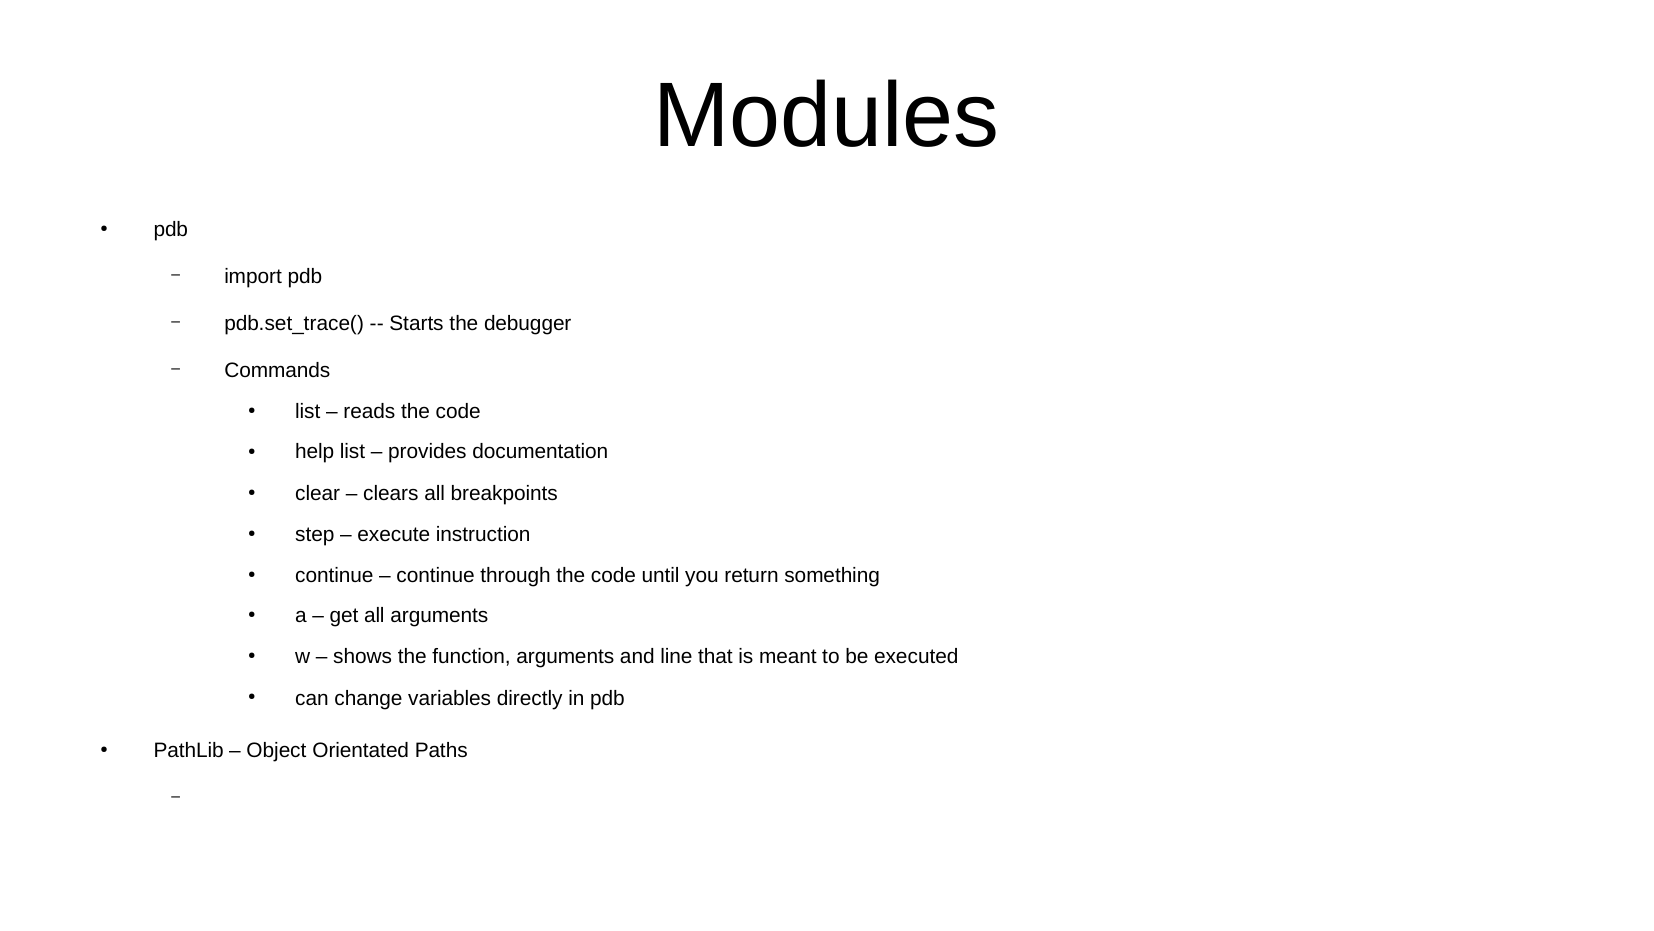

# Modules
pdb
import pdb
pdb.set_trace() -- Starts the debugger
Commands
list – reads the code
help list – provides documentation
clear – clears all breakpoints
step – execute instruction
continue – continue through the code until you return something
a – get all arguments
w – shows the function, arguments and line that is meant to be executed
can change variables directly in pdb
PathLib – Object Orientated Paths